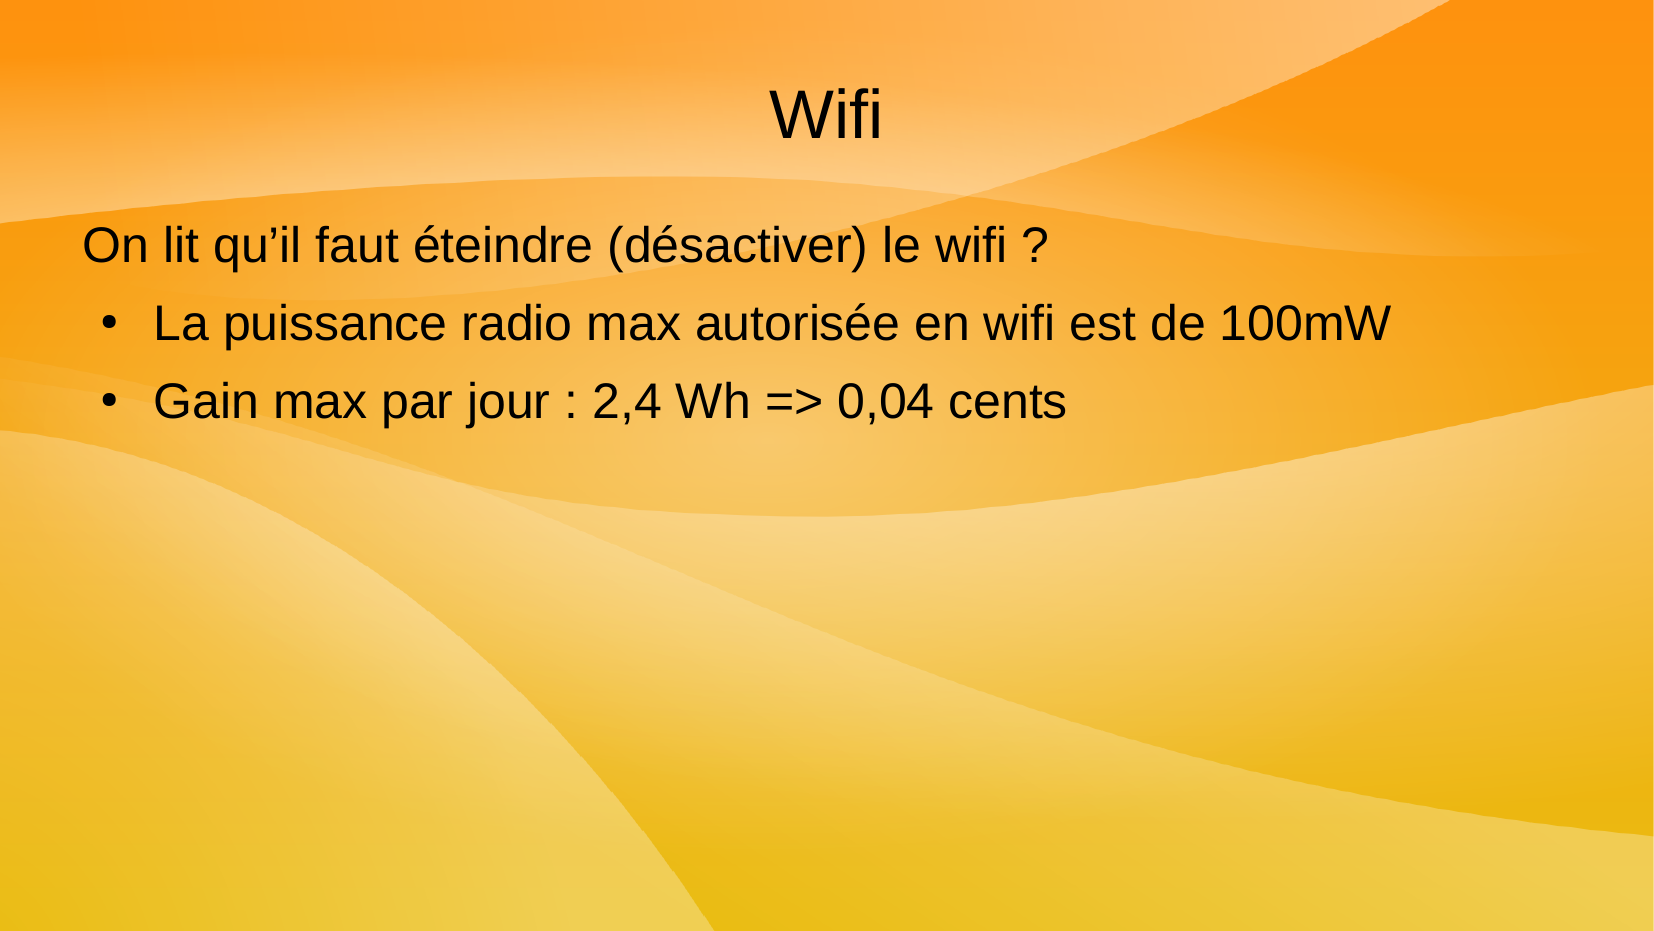

# Wifi
On lit qu’il faut éteindre (désactiver) le wifi ?
La puissance radio max autorisée en wifi est de 100mW
Gain max par jour : 2,4 Wh => 0,04 cents